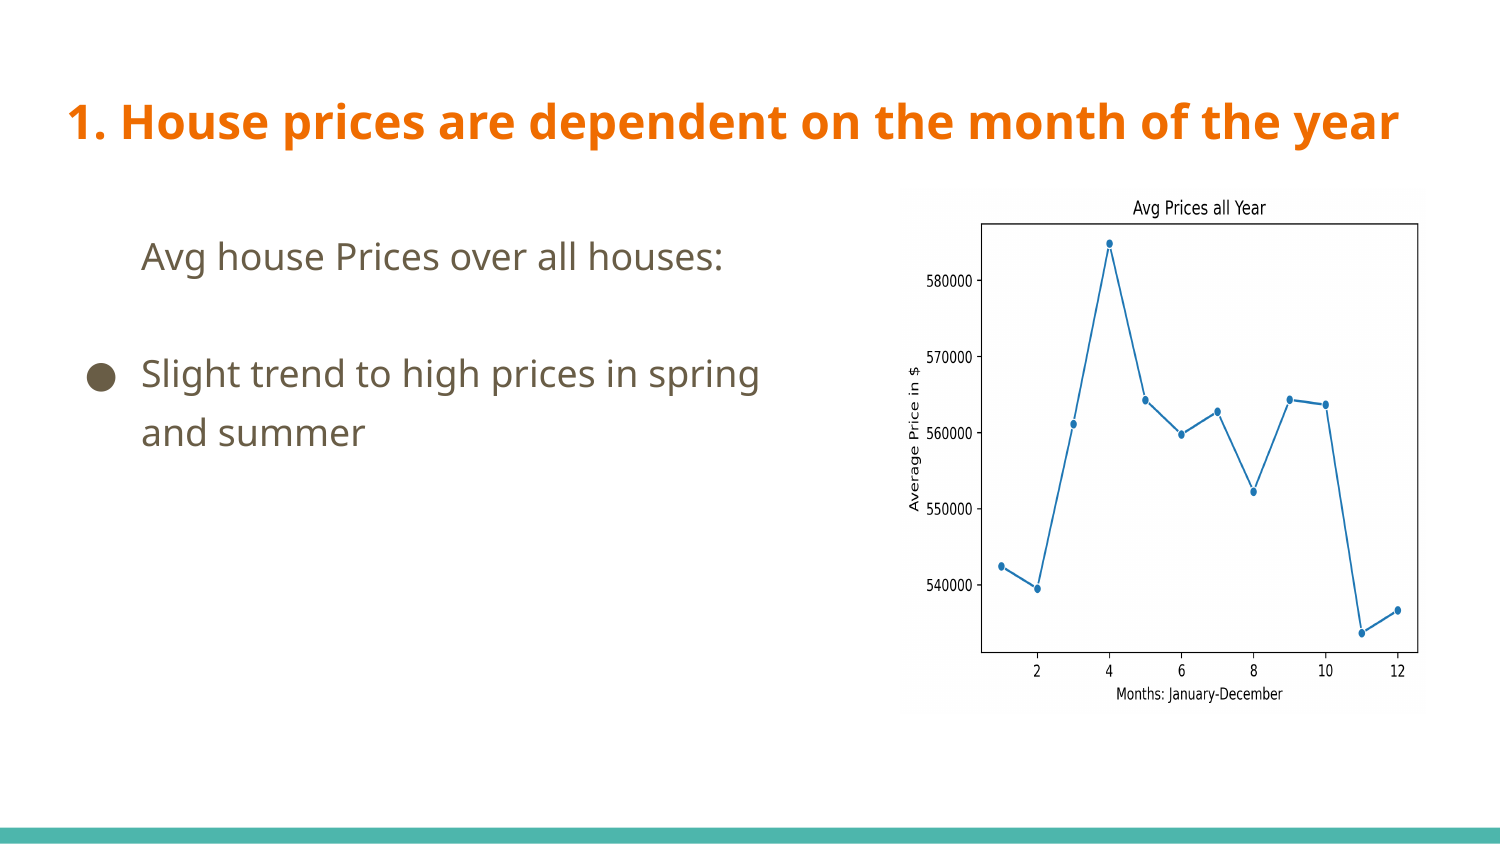

# 1. House prices are dependent on the month of the year
Avg house Prices over all houses:
Slight trend to high prices in spring
and summer